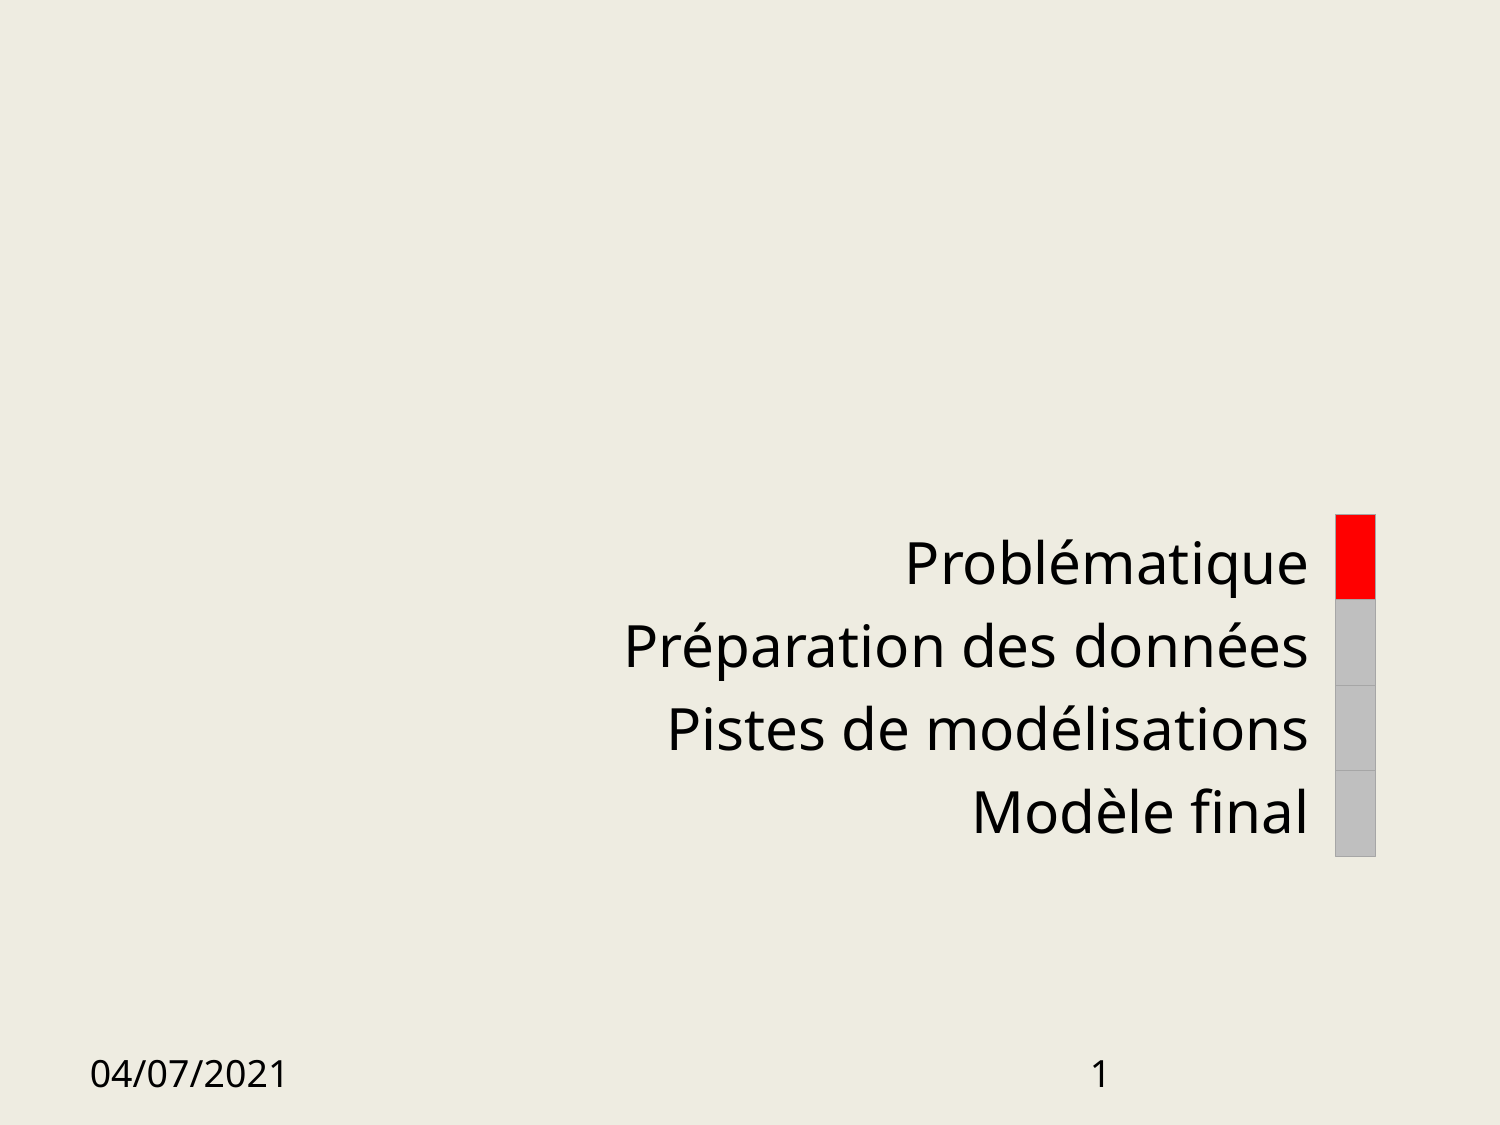

Problématique
Préparation des données
Pistes de modélisations
Modèle final
04/07/2021